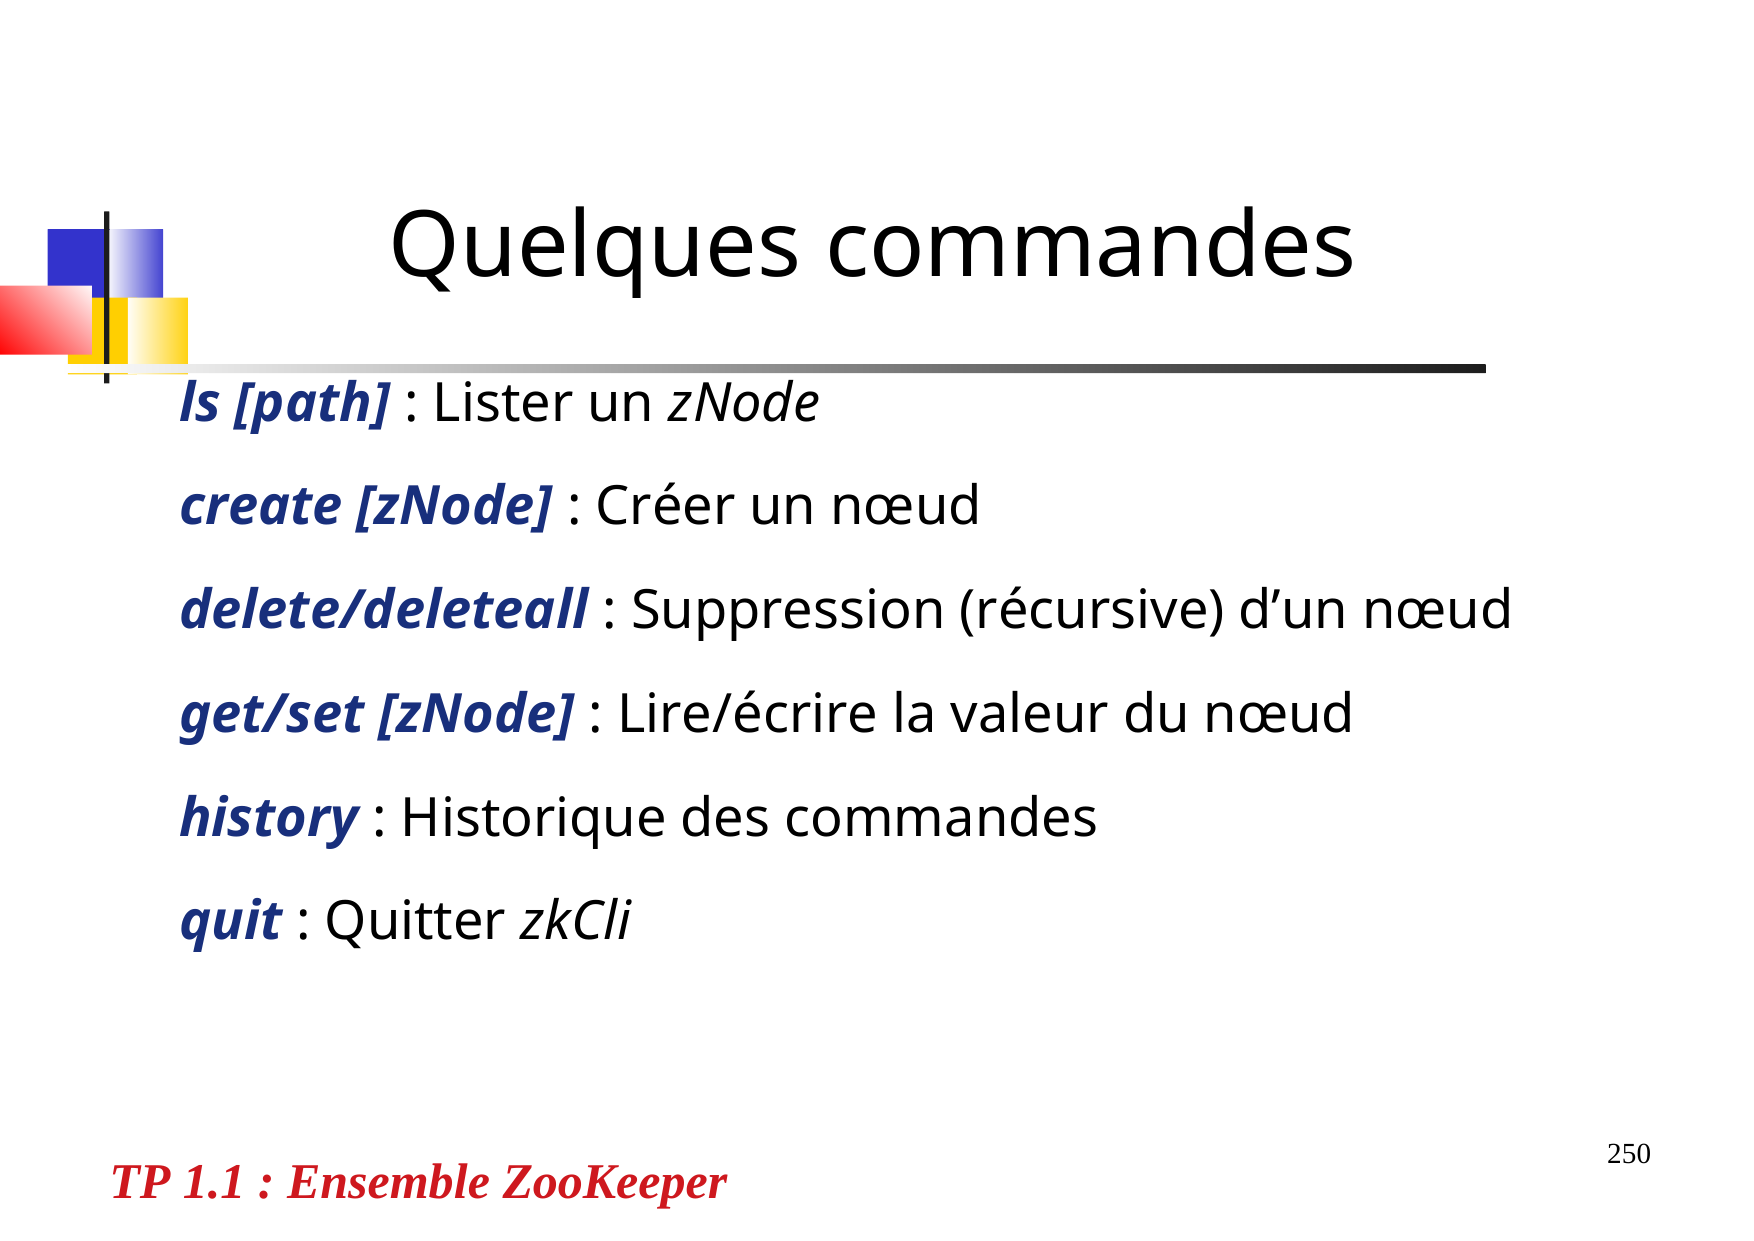

# Quelques commandes
ls [path] : Lister un zNode
create [zNode] : Créer un nœud
delete/deleteall : Suppression (récursive) d’un nœud
get/set [zNode] : Lire/écrire la valeur du nœud
history : Historique des commandes
quit : Quitter zkCli
TP 1.1 : Ensemble ZooKeeper